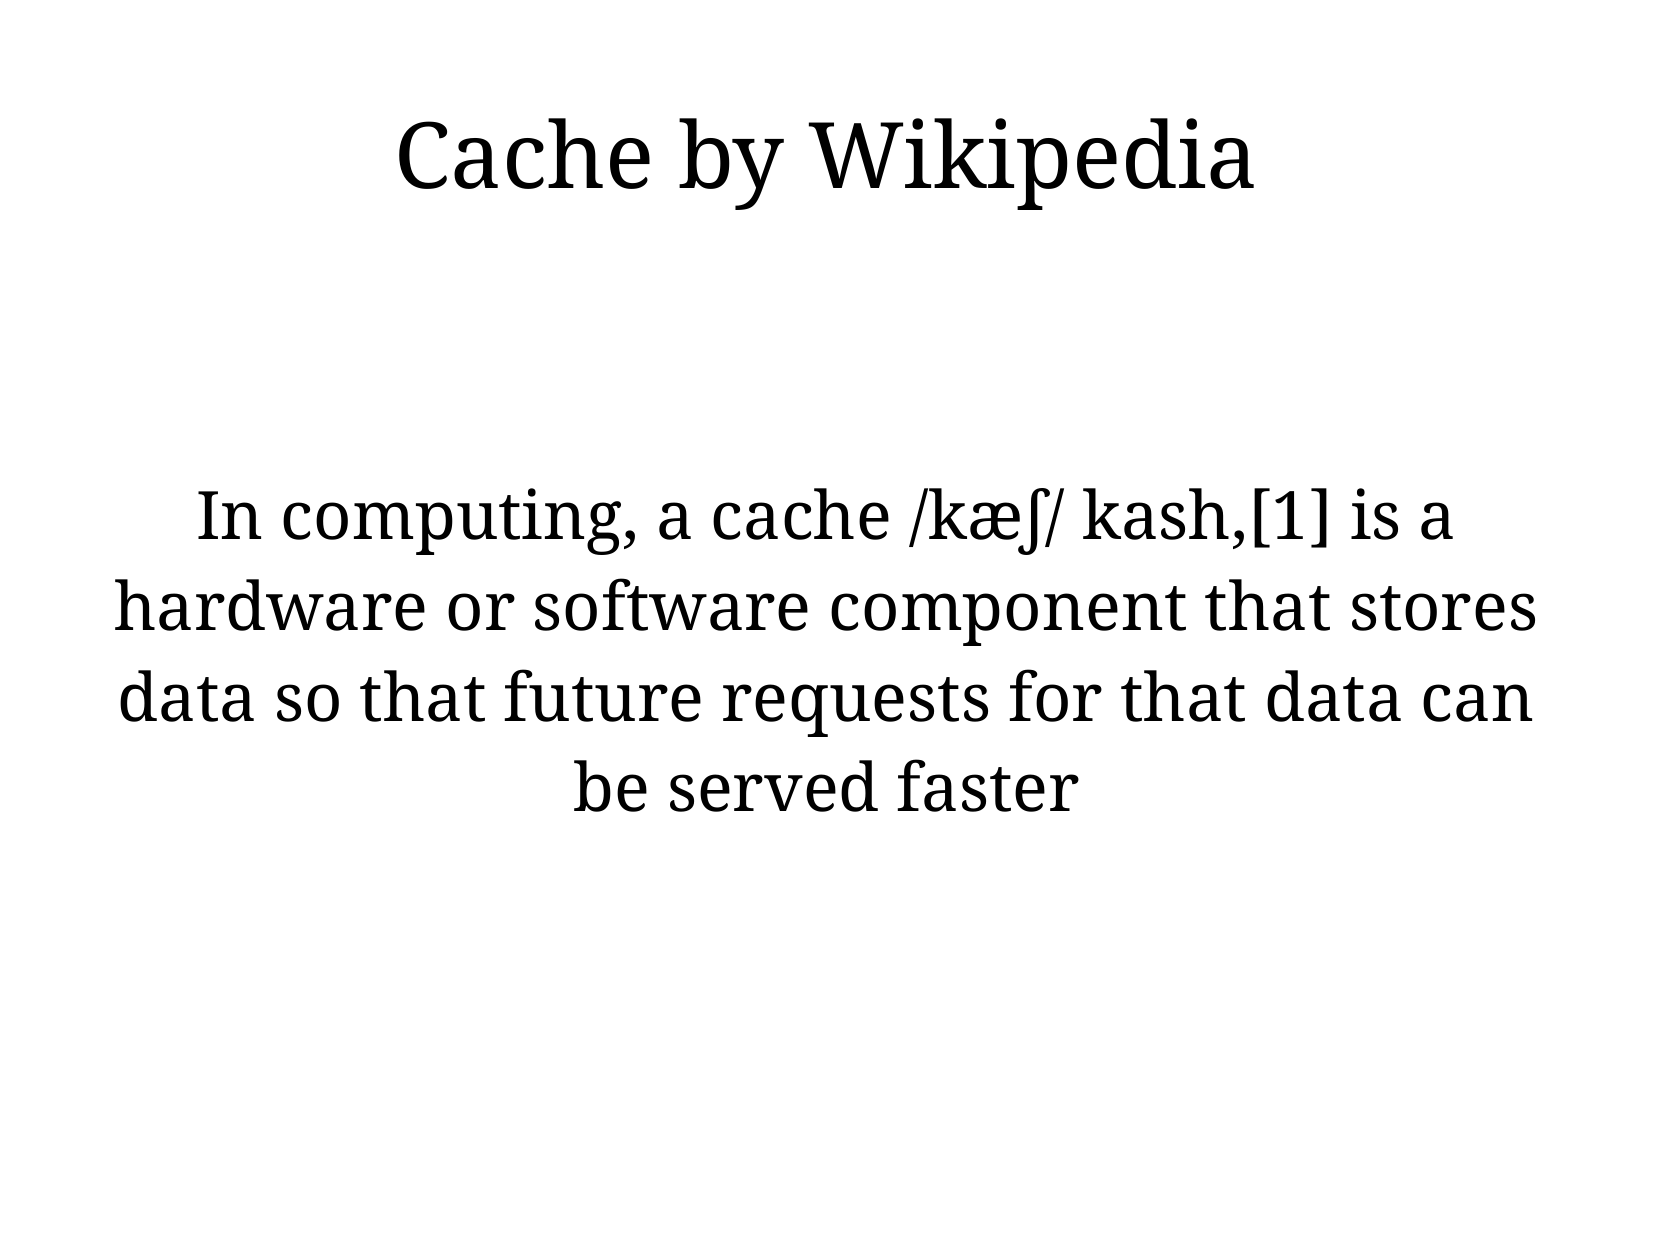

# Cache by Wikipedia
In computing, a cache /kæʃ/ kash,[1] is a hardware or software component that stores data so that future requests for that data can be served faster